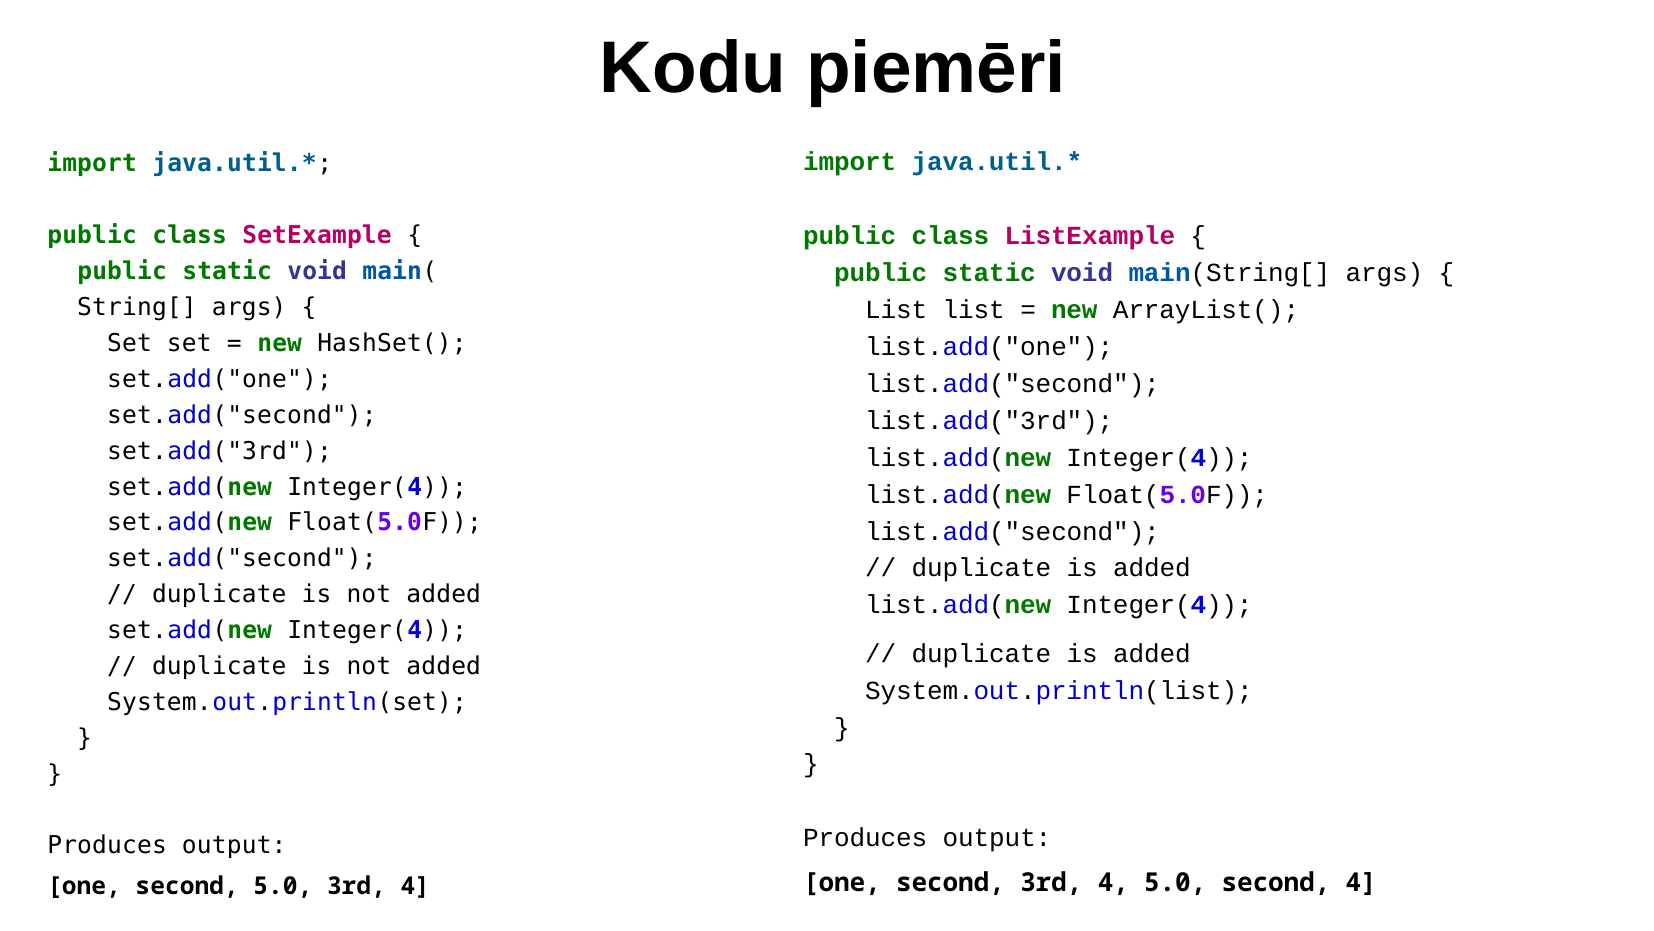

# Kodu piemēri
import java.util.*;
public class SetExample {
 public static void main(
 String[] args) {
 Set set = new HashSet();
 set.add("one");
 set.add("second");
 set.add("3rd");
 set.add(new Integer(4));
 set.add(new Float(5.0F));
 set.add("second");
 // duplicate is not added
 set.add(new Integer(4));
 // duplicate is not added
 System.out.println(set);
 }
}
Produces output:
[one, second, 5.0, 3rd, 4]
import java.util.*
public class ListExample {
 public static void main(String[] args) {
 List list = new ArrayList();
 list.add("one");
 list.add("second");
 list.add("3rd");
 list.add(new Integer(4));
 list.add(new Float(5.0F));
 list.add("second");
 // duplicate is added
 list.add(new Integer(4));
 // duplicate is added
 System.out.println(list);
 }
}
Produces output:
[one, second, 3rd, 4, 5.0, second, 4]